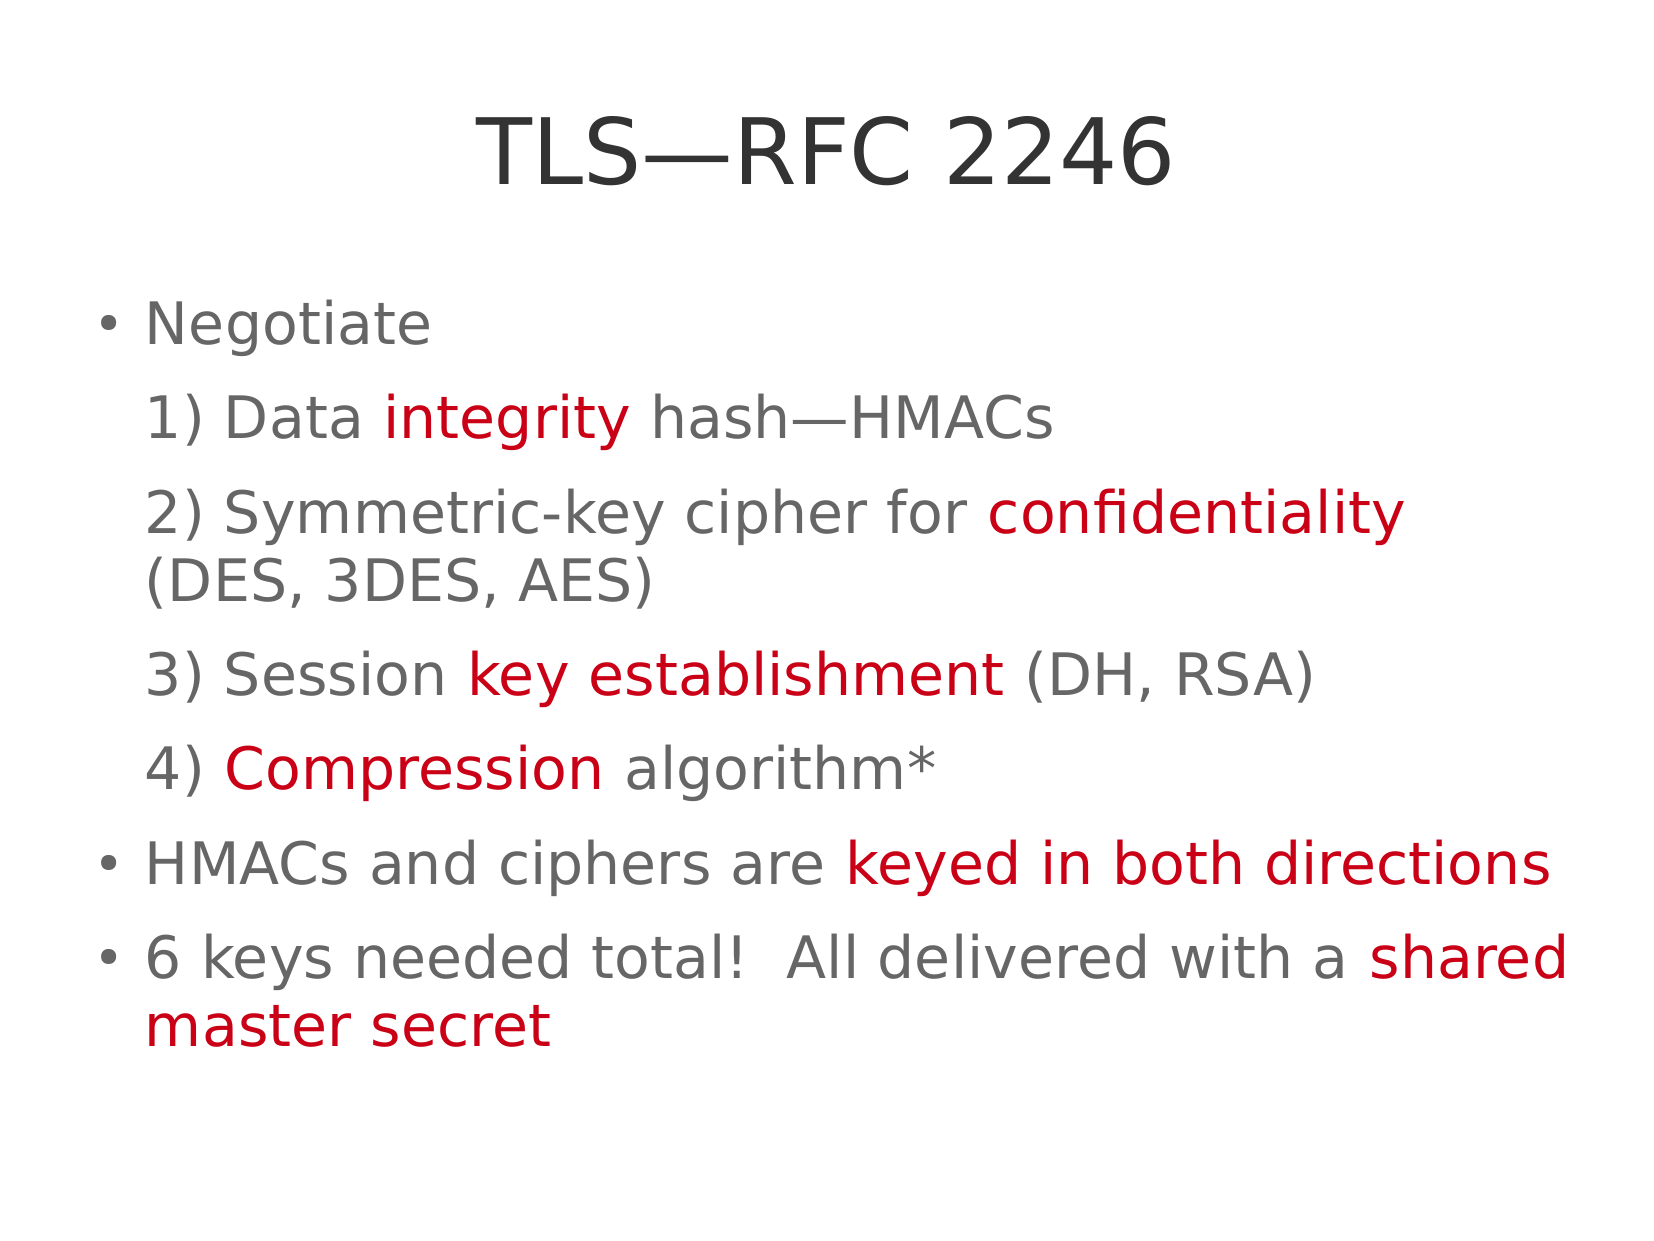

# TLS—RFC 2246
Negotiate
1) Data integrity hash—HMACs
2) Symmetric-key cipher for confidentiality (DES, 3DES, AES)
3) Session key establishment (DH, RSA)
4) Compression algorithm*
HMACs and ciphers are keyed in both directions
6 keys needed total! All delivered with a shared master secret